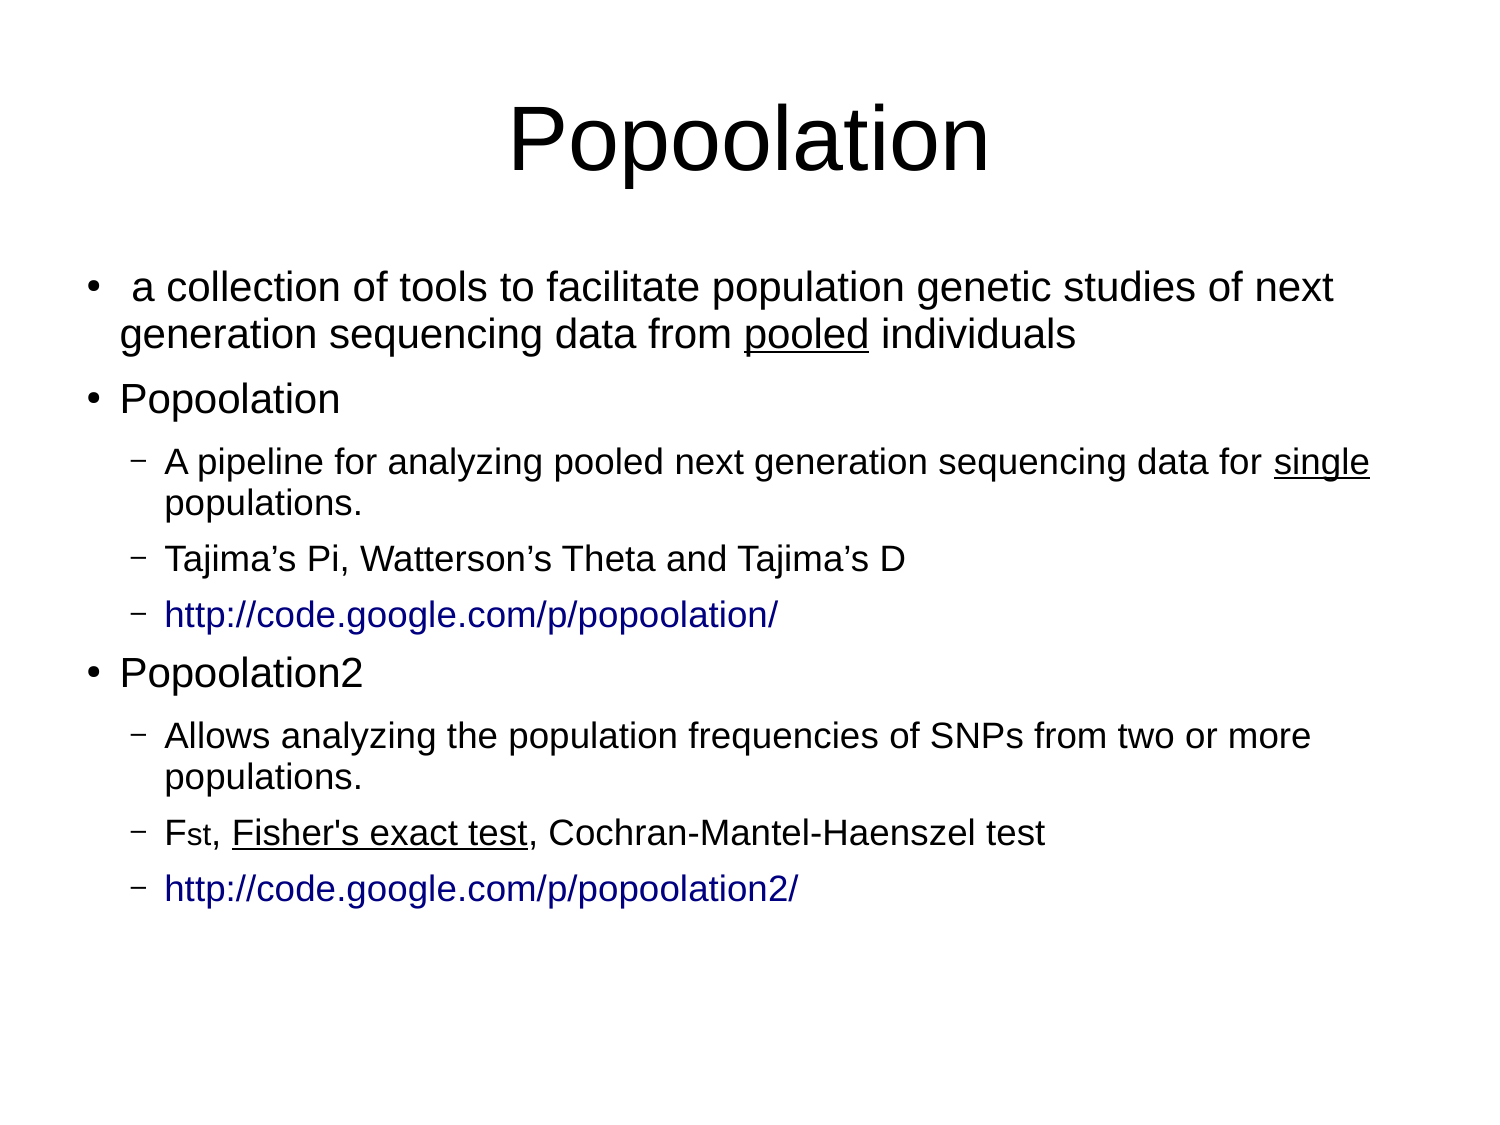

# Popoolation
 a collection of tools to facilitate population genetic studies of next generation sequencing data from pooled individuals
Popoolation
A pipeline for analyzing pooled next generation sequencing data for single populations.
Tajima’s Pi, Watterson’s Theta and Tajima’s D
http://code.google.com/p/popoolation/
Popoolation2
Allows analyzing the population frequencies of SNPs from two or more populations.
Fst, Fisher's exact test, Cochran-Mantel-Haenszel test
http://code.google.com/p/popoolation2/